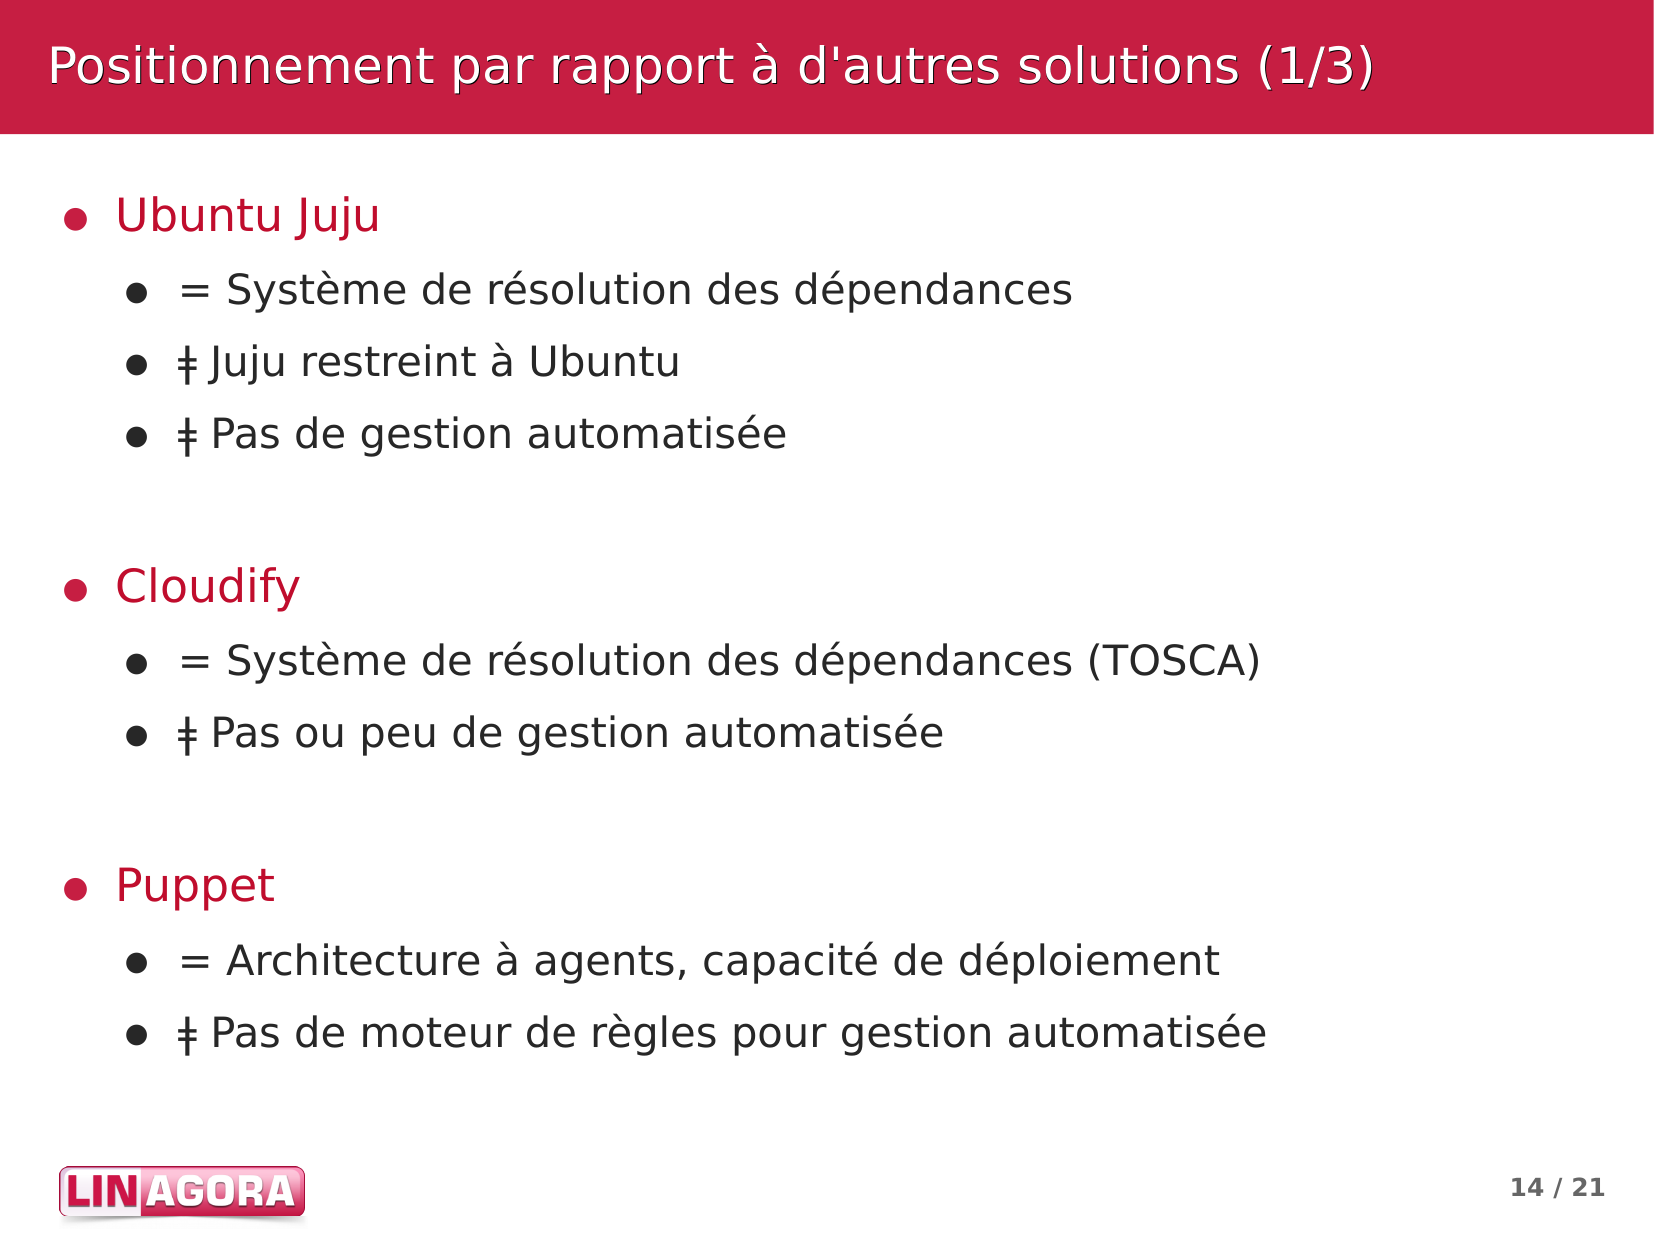

# Positionnement par rapport à d'autres solutions (1/3)
Ubuntu Juju
= Système de résolution des dépendances
ǂ Juju restreint à Ubuntu
ǂ Pas de gestion automatisée
Cloudify
= Système de résolution des dépendances (TOSCA)
ǂ Pas ou peu de gestion automatisée
Puppet
= Architecture à agents, capacité de déploiement
ǂ Pas de moteur de règles pour gestion automatisée